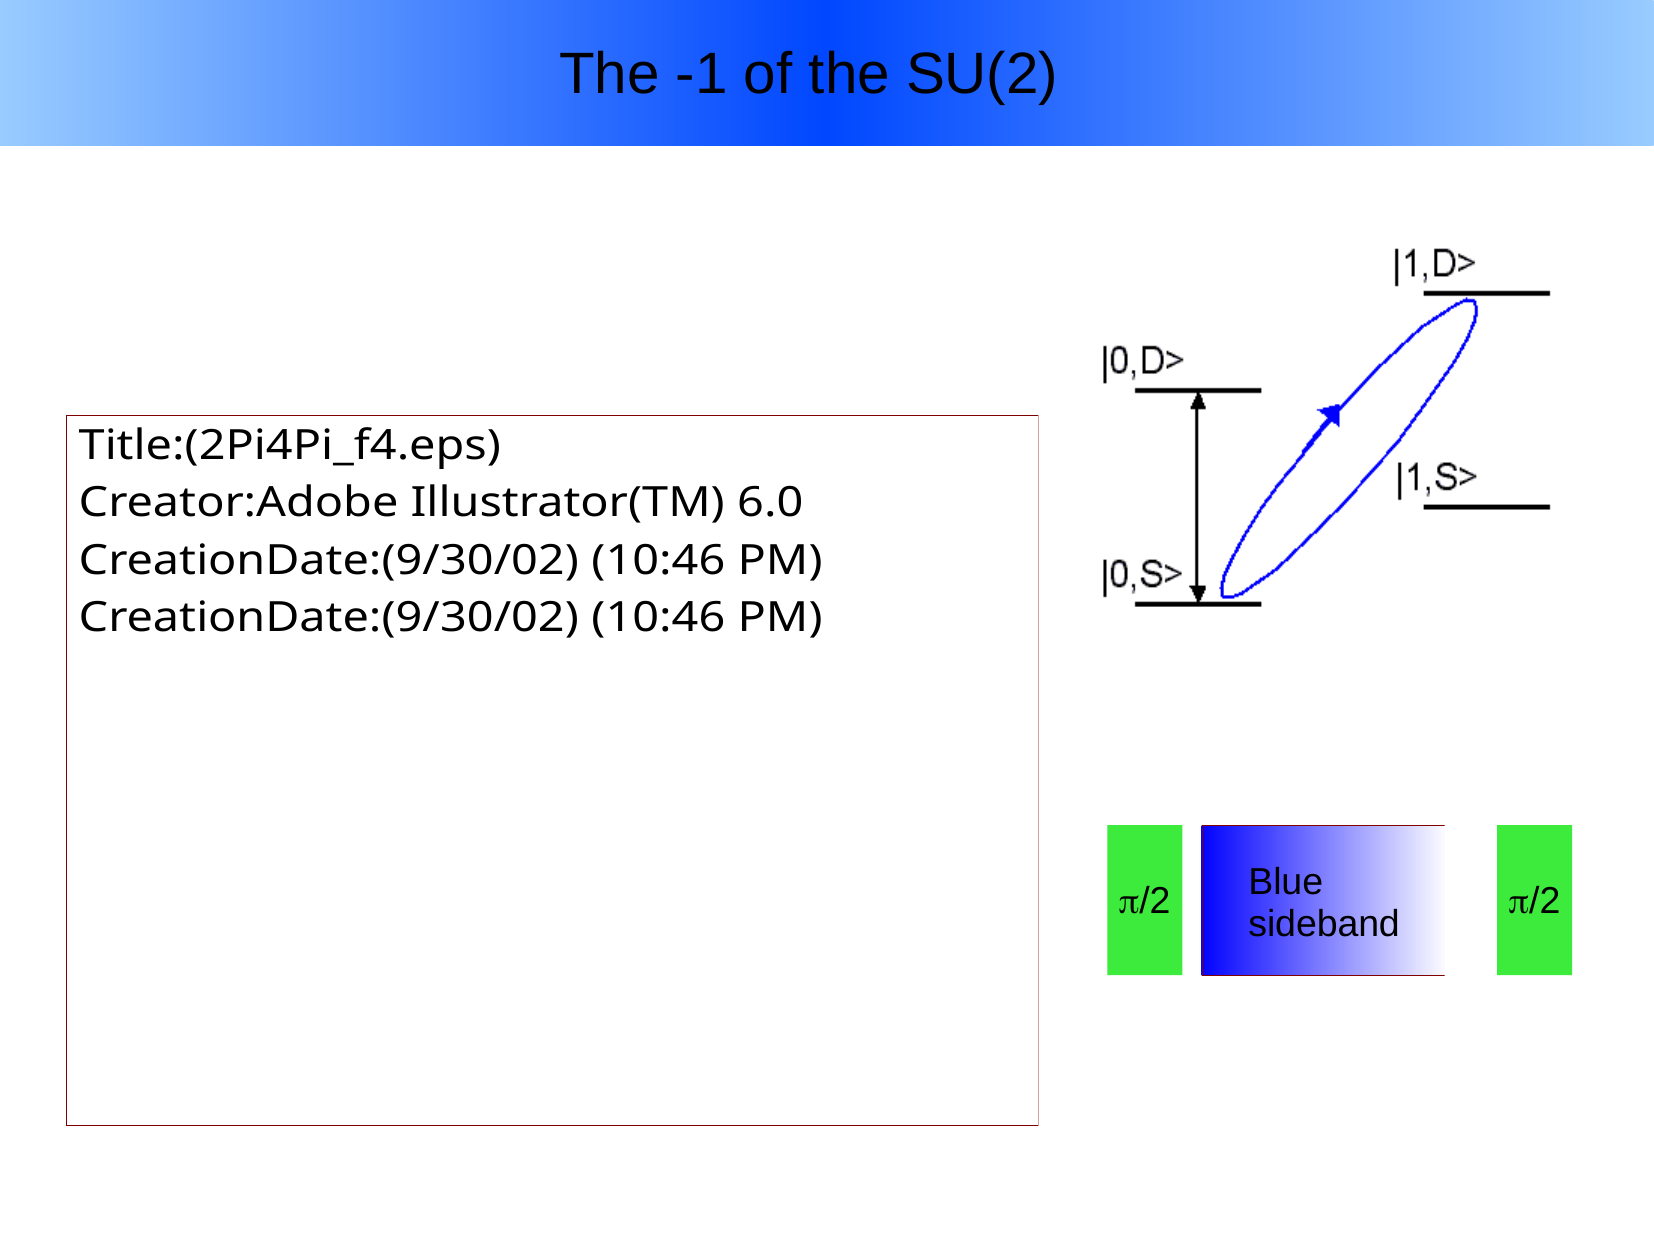

The -1 of the SU(2)
p/2
p/2
Blue
sideband